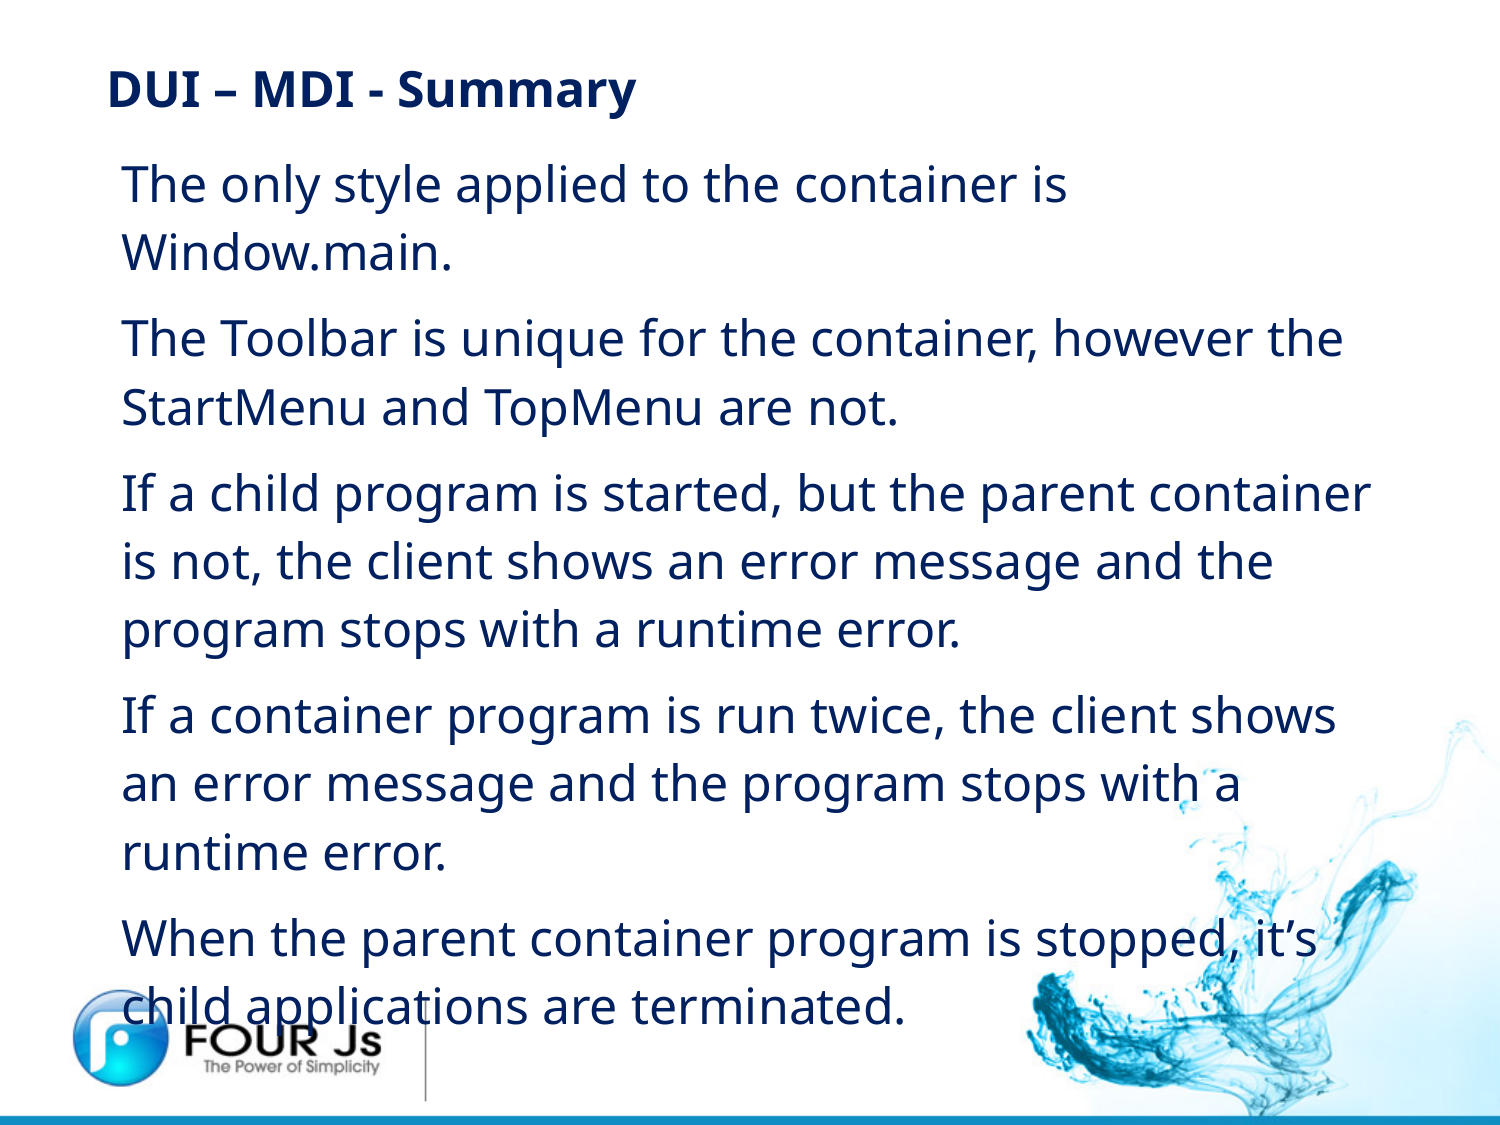

# DUI – MDI - Summary
The only style applied to the container is Window.main.
The Toolbar is unique for the container, however the StartMenu and TopMenu are not.
If a child program is started, but the parent container is not, the client shows an error message and the program stops with a runtime error.
If a container program is run twice, the client shows an error message and the program stops with a runtime error.
When the parent container program is stopped, it’s child applications are terminated.